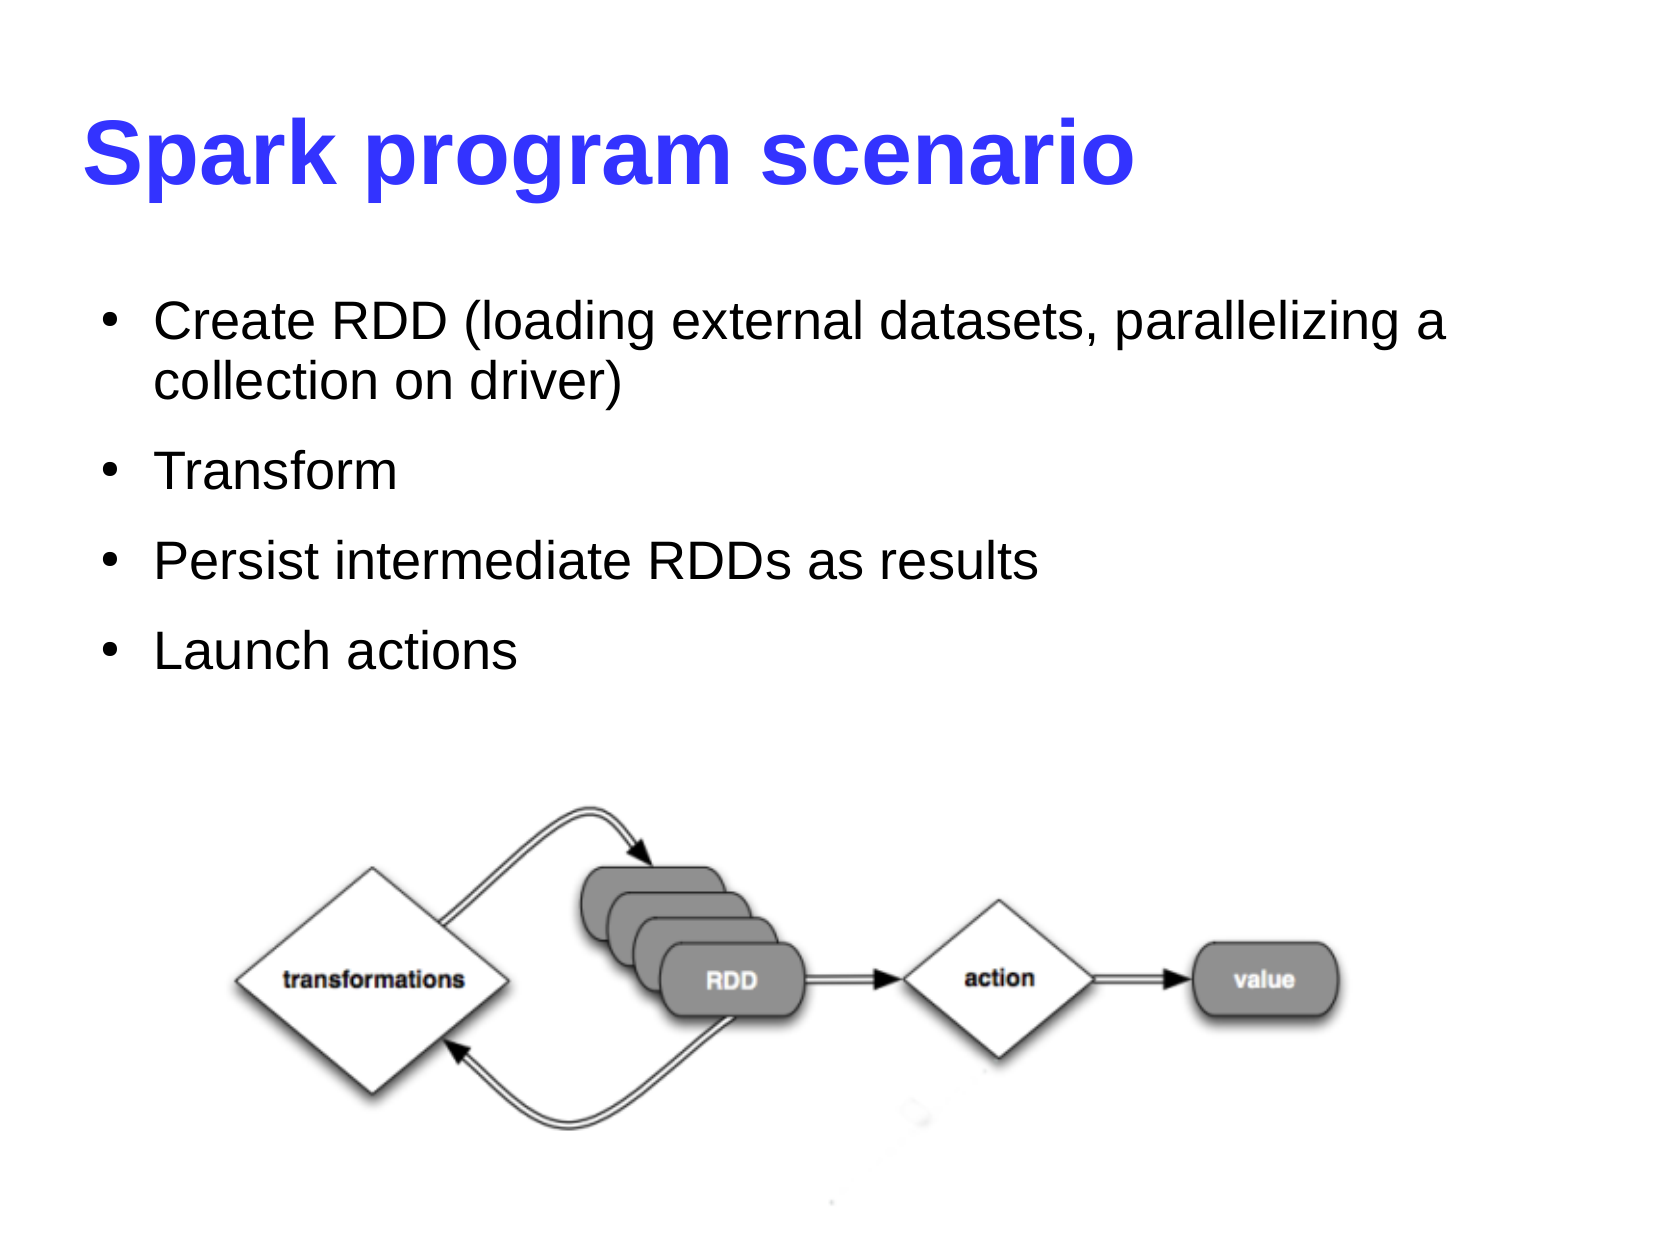

# Spark program scenario
Create RDD (loading external datasets, parallelizing a collection on driver)
Transform
Persist intermediate RDDs as results
Launch actions